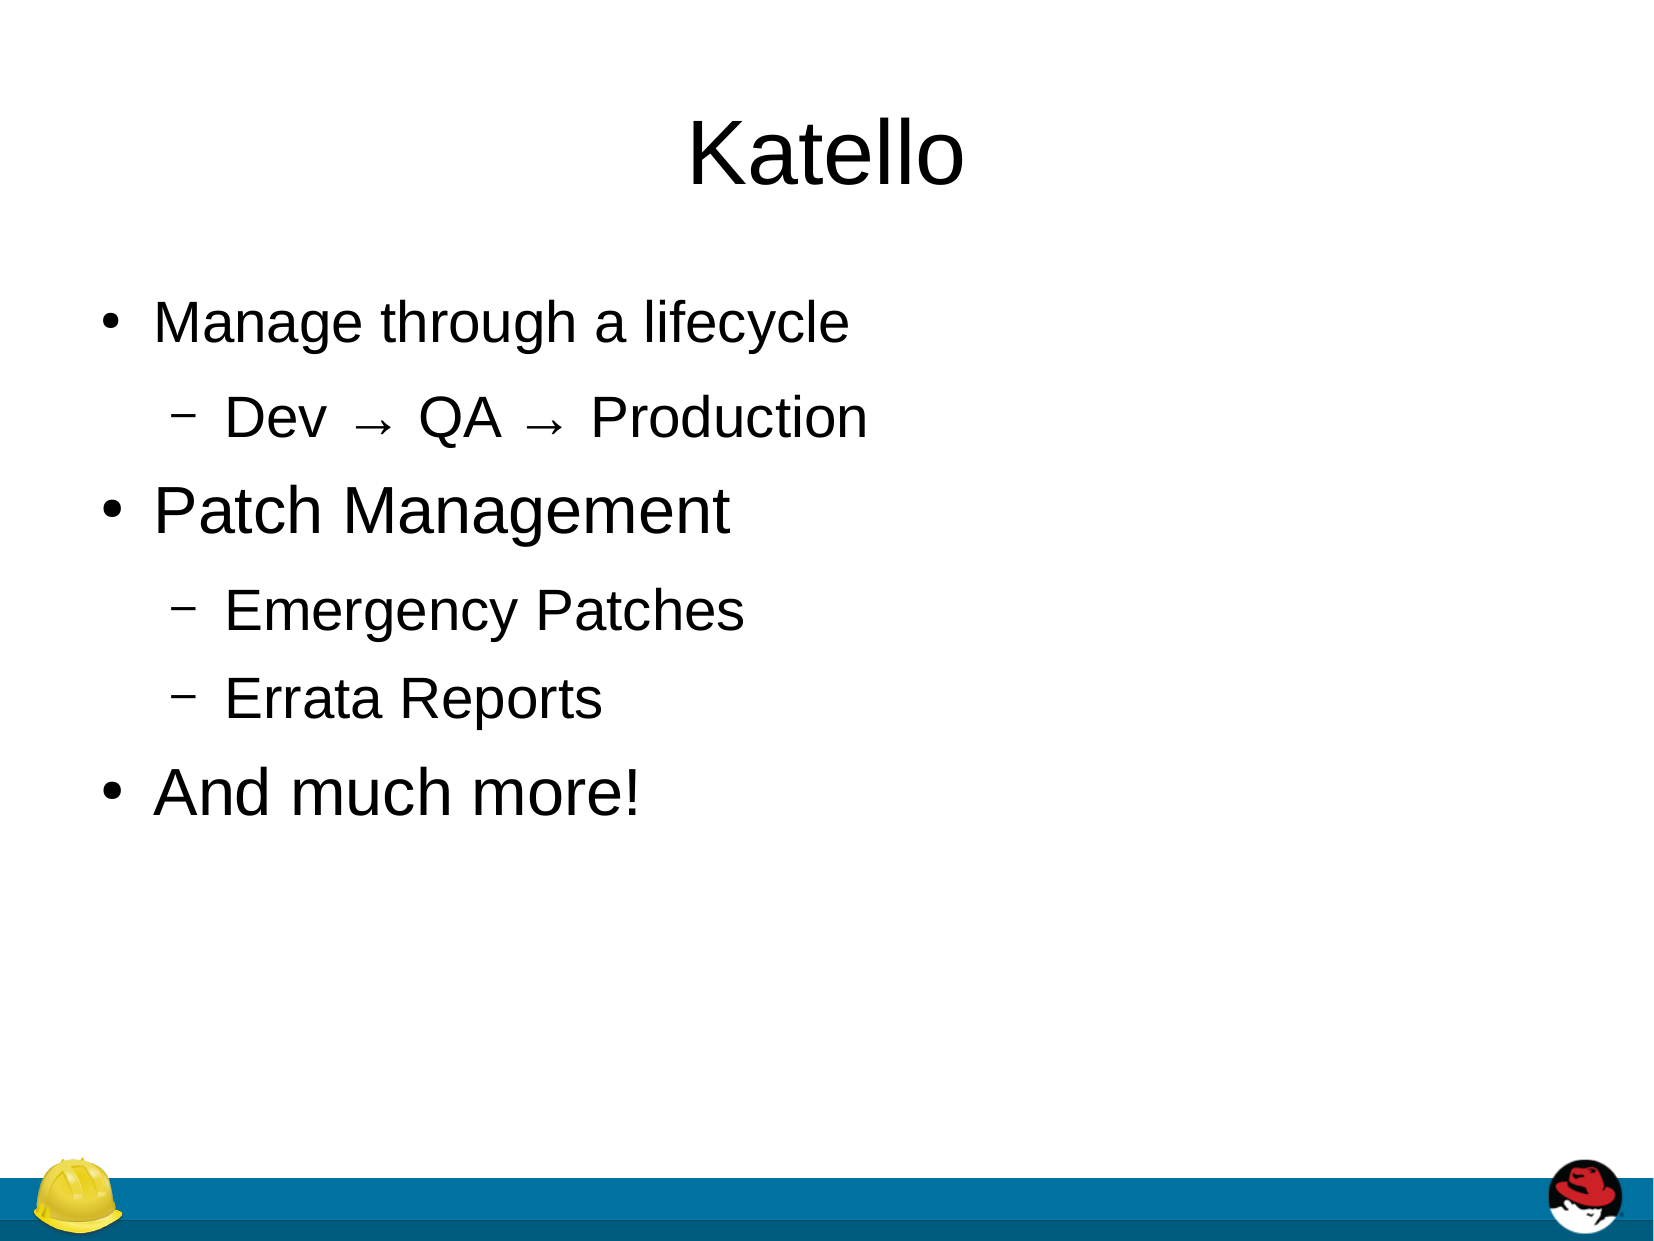

# Katello
Manage through a lifecycle
Dev → QA → Production
Patch Management
Emergency Patches
Errata Reports
And much more!